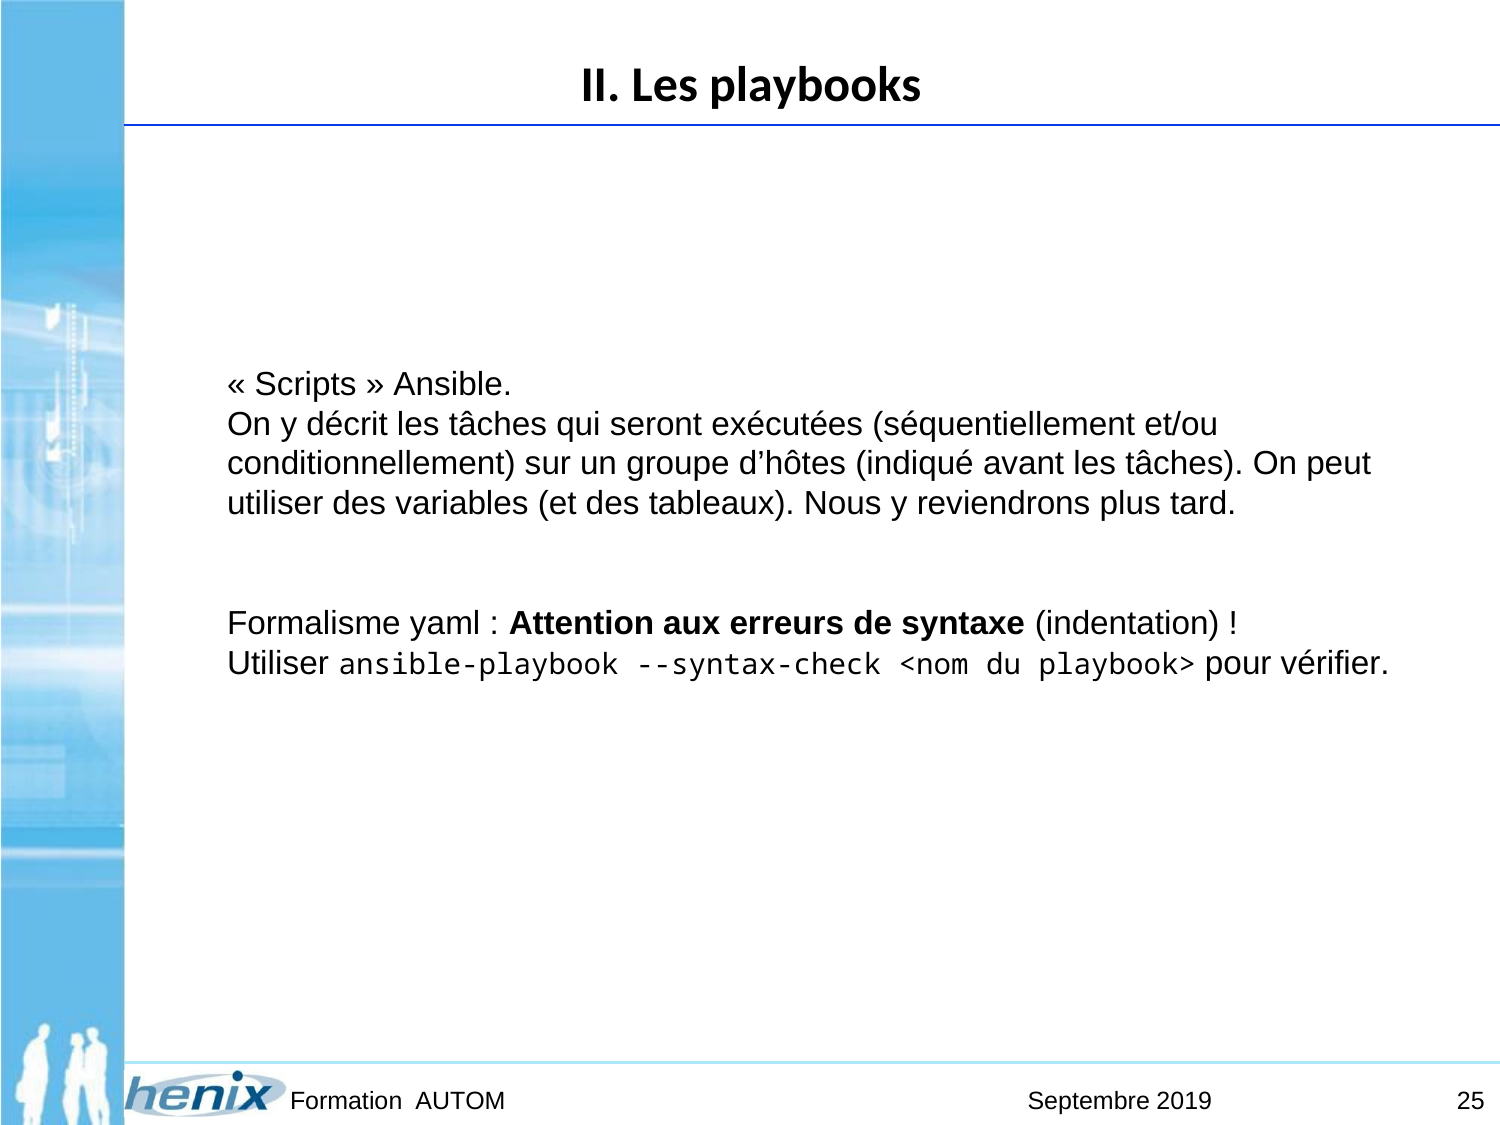

II. Les playbooks
« Scripts » Ansible.
On y décrit les tâches qui seront exécutées (séquentiellement et/ou conditionnellement) sur un groupe d’hôtes (indiqué avant les tâches). On peut utiliser des variables (et des tableaux). Nous y reviendrons plus tard.
Formalisme yaml : Attention aux erreurs de syntaxe (indentation) !
Utiliser ansible-playbook --syntax-check <nom du playbook> pour vérifier.
Formation AUTOM
Septembre 2019